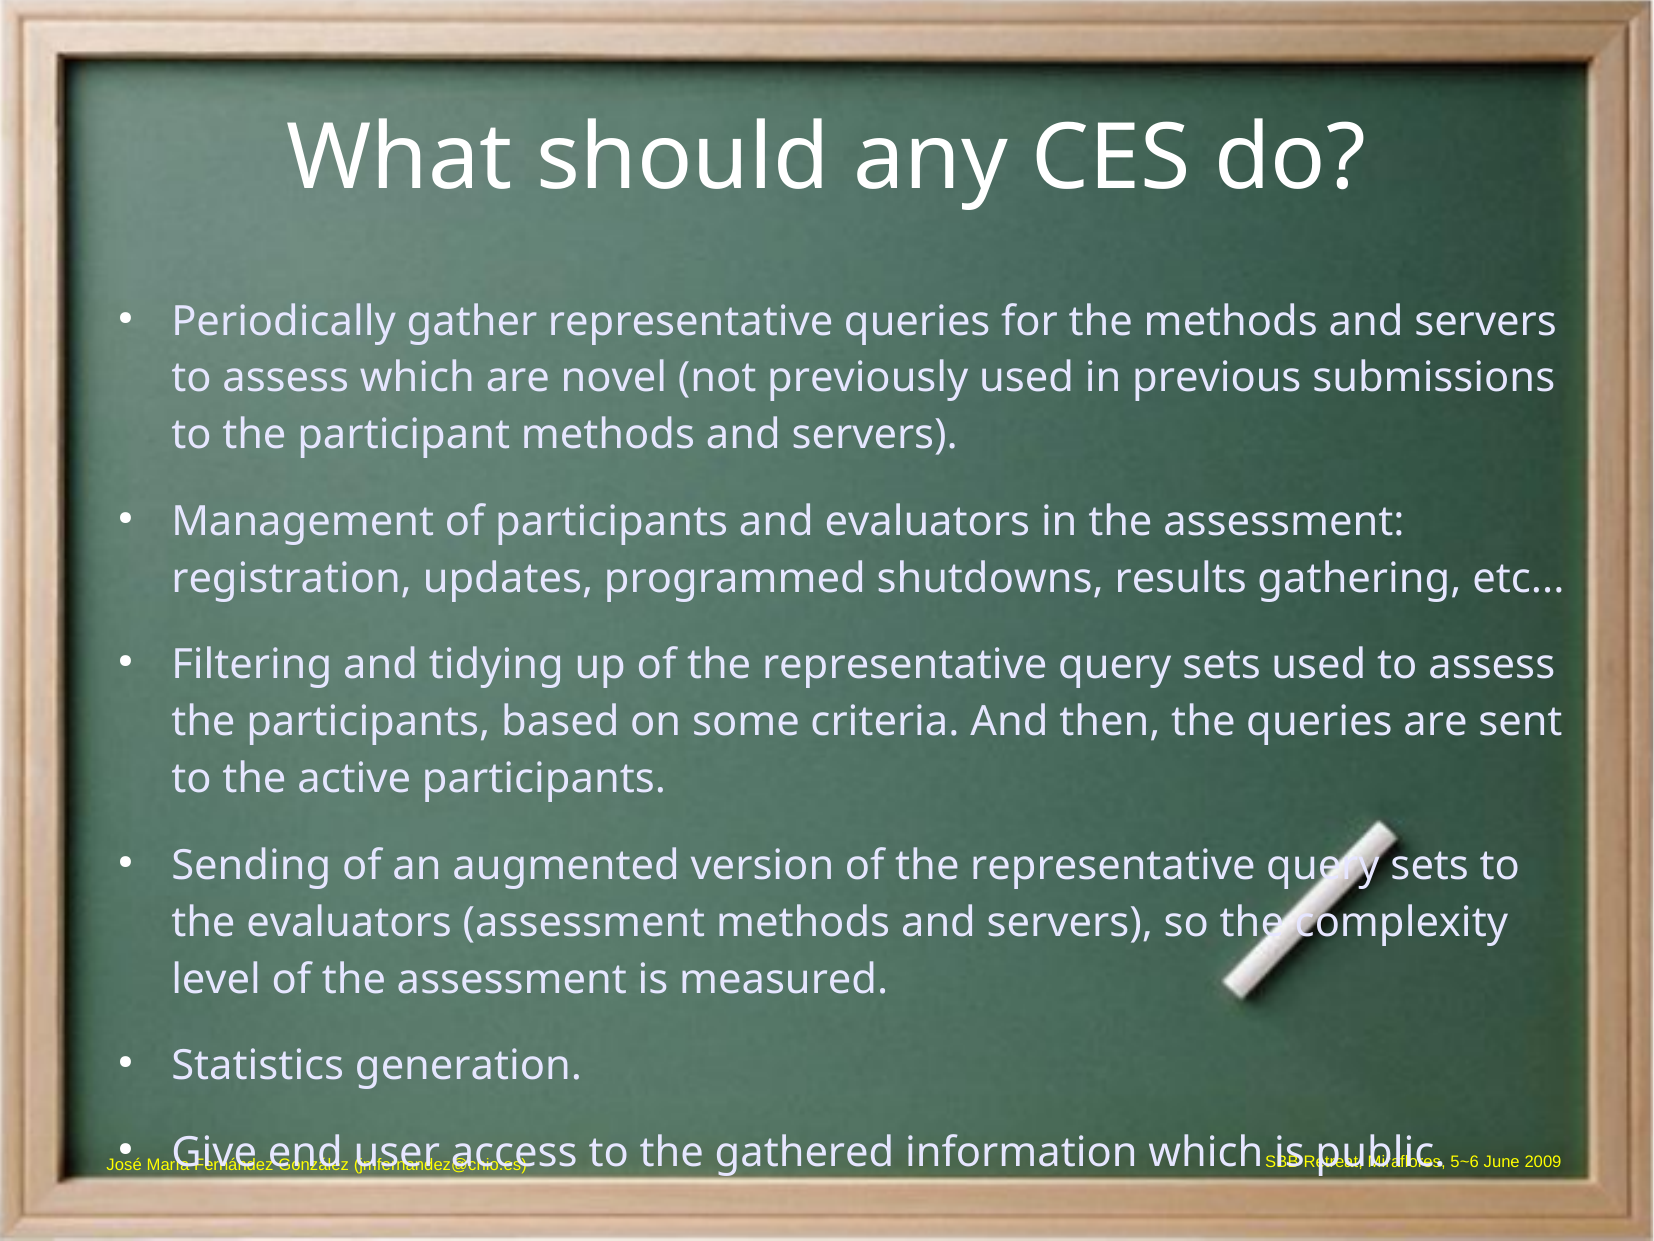

# What should any CES do?
Periodically gather representative queries for the methods and servers to assess which are novel (not previously used in previous submissions to the participant methods and servers).
Management of participants and evaluators in the assessment: registration, updates, programmed shutdowns, results gathering, etc...
Filtering and tidying up of the representative query sets used to assess the participants, based on some criteria. And then, the queries are sent to the active participants.
Sending of an augmented version of the representative query sets to the evaluators (assessment methods and servers), so the complexity level of the assessment is measured.
Statistics generation.
Give end user access to the gathered information which is public.